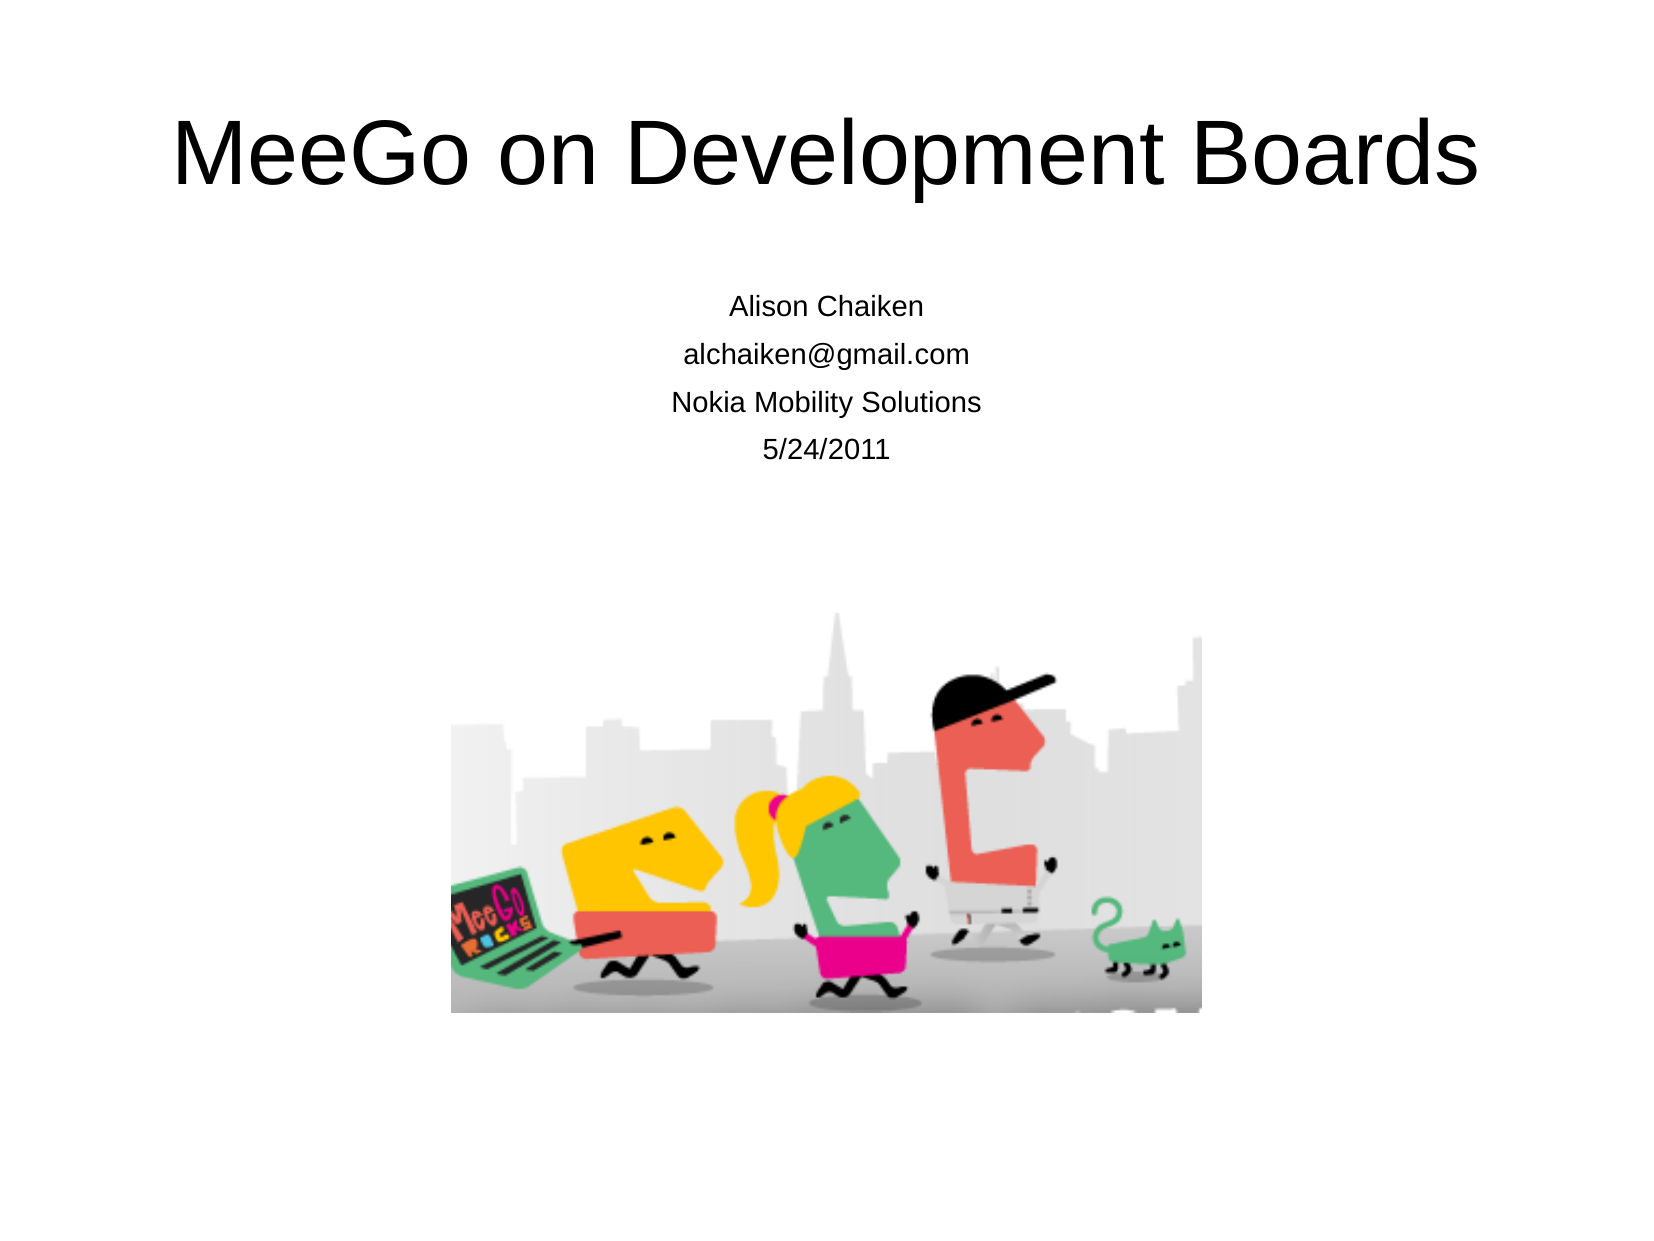

# MeeGo on Development Boards
Alison Chaiken
alchaiken@gmail.com
Nokia Mobility Solutions
5/24/2011